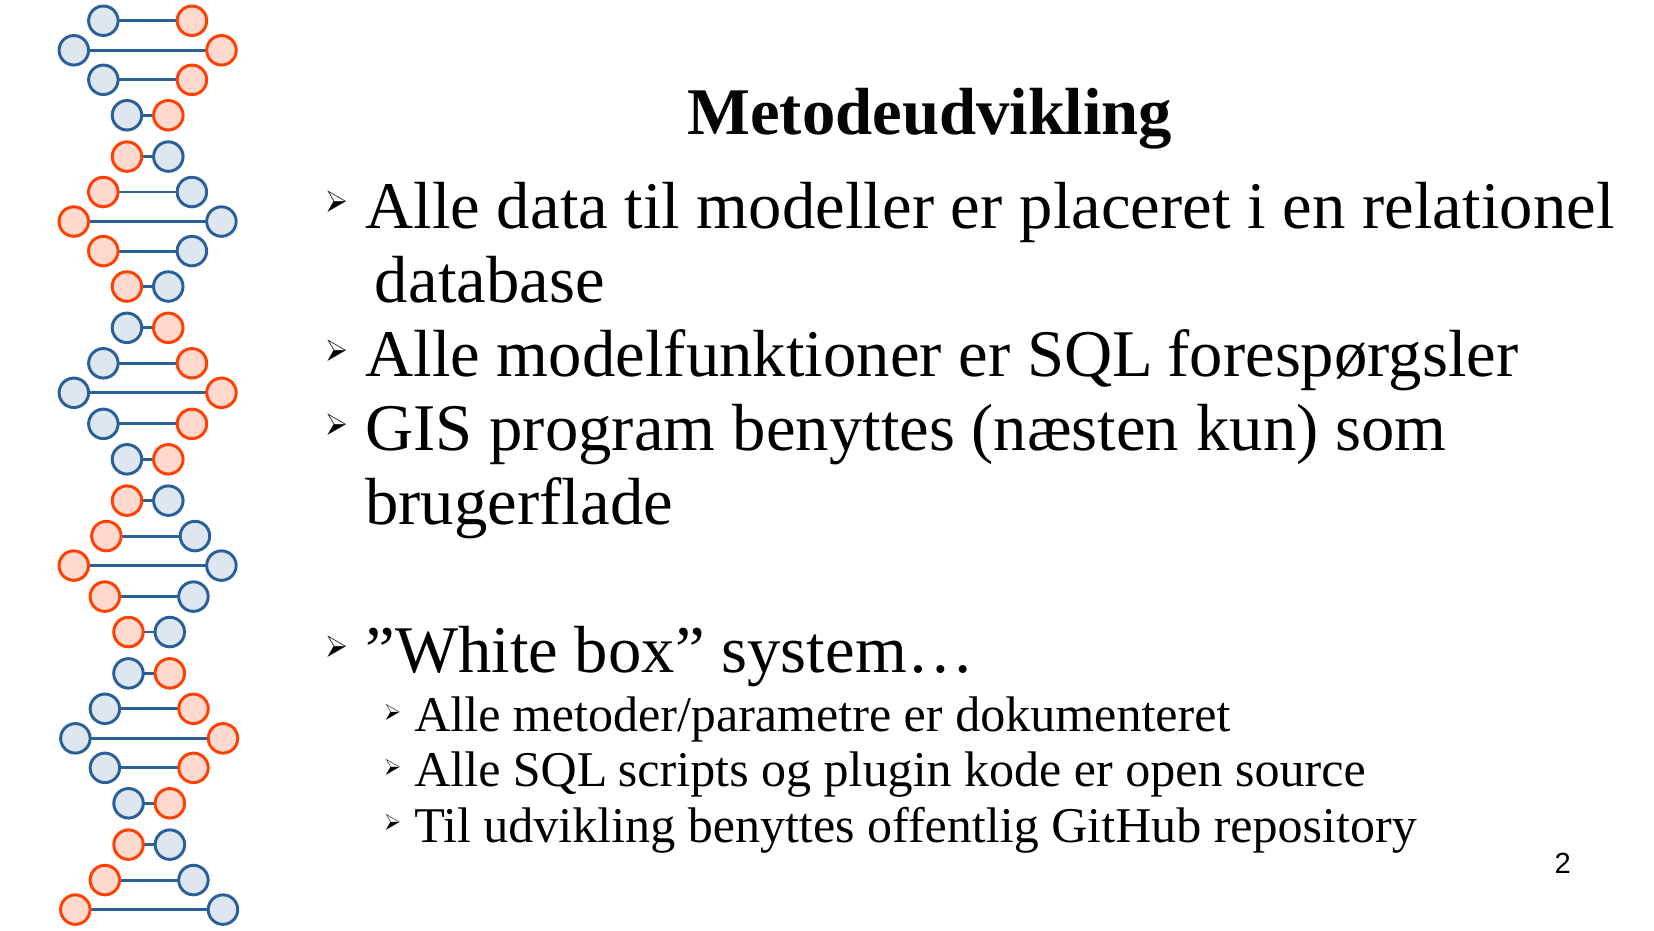

# Metodeudvikling
 Alle data til modeller er placeret i en relationel database
 Alle modelfunktioner er SQL forespørgsler
 GIS program benyttes (næsten kun) som
 brugerflade
 ”White box” system…
 Alle metoder/parametre er dokumenteret
 Alle SQL scripts og plugin kode er open source
 Til udvikling benyttes offentlig GitHub repository
2